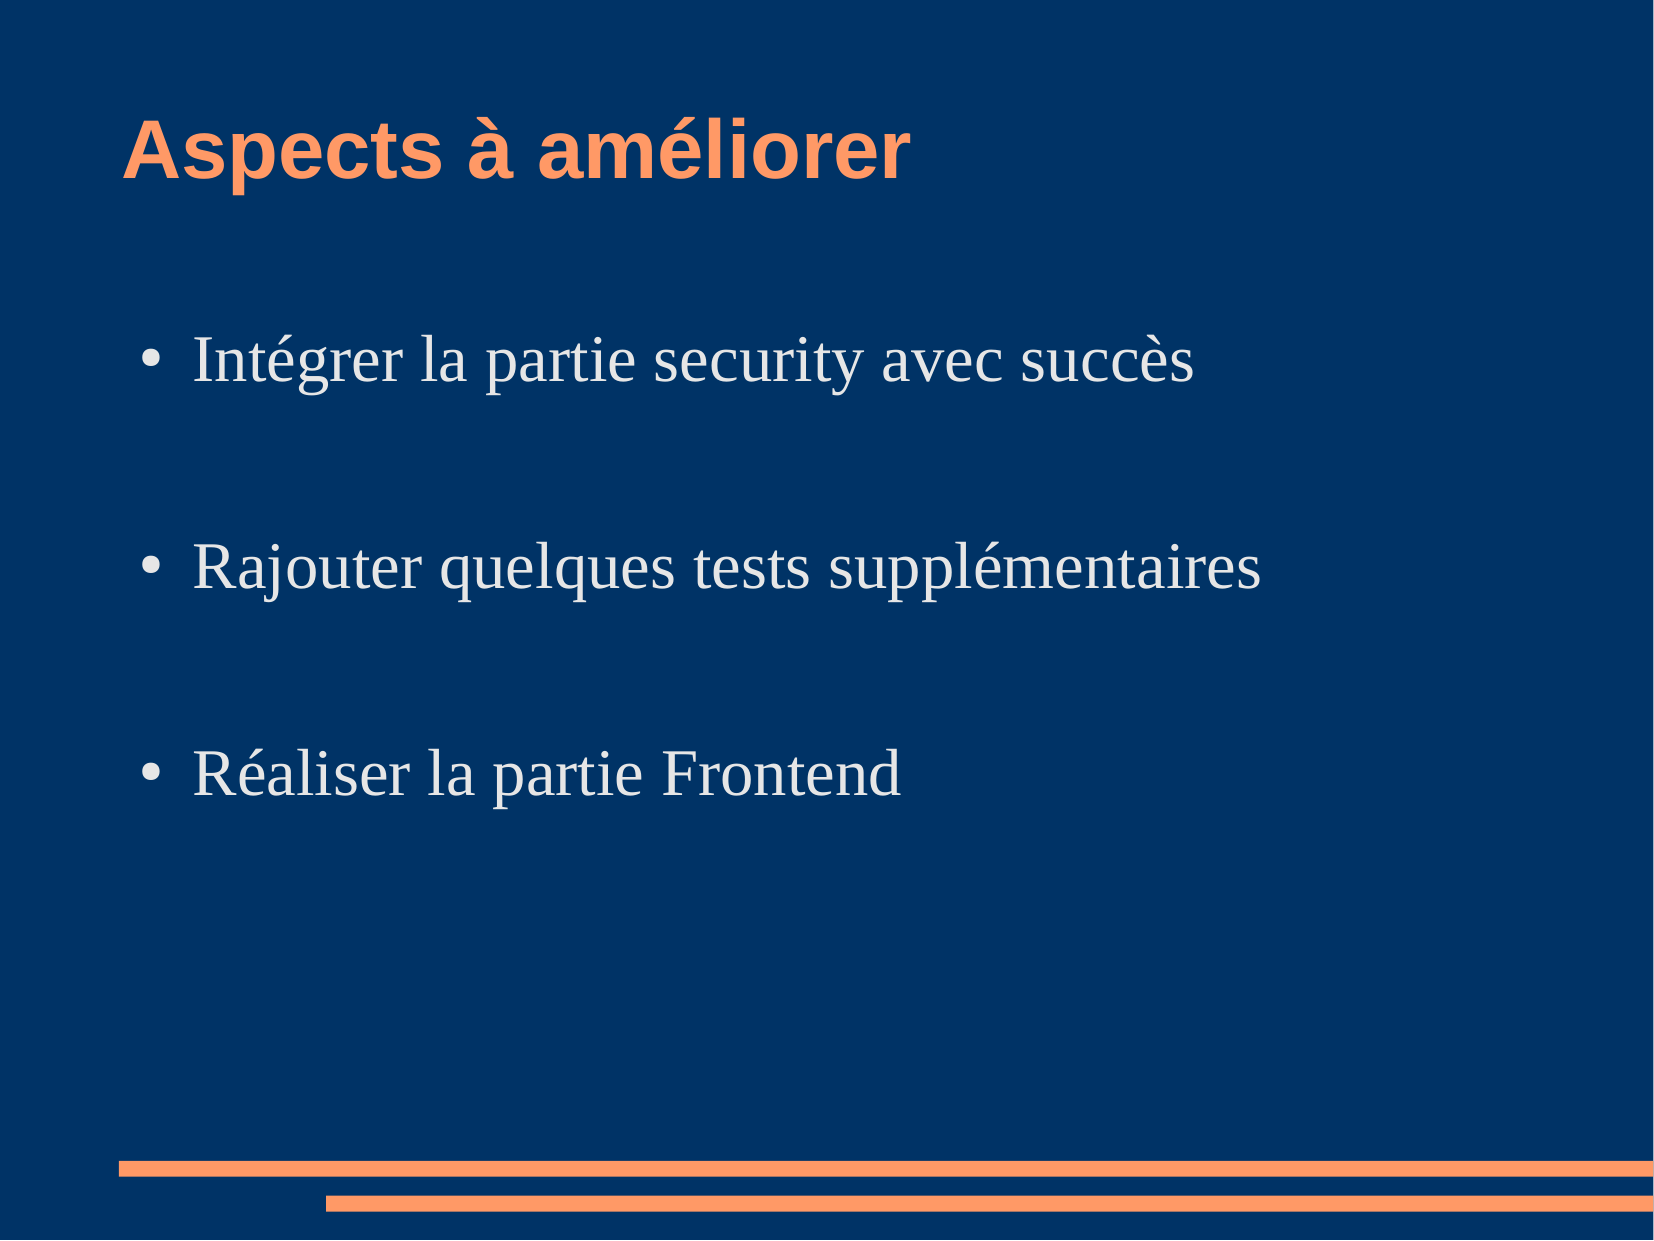

# Aspects à améliorer
Intégrer la partie security avec succès
Rajouter quelques tests supplémentaires
Réaliser la partie Frontend